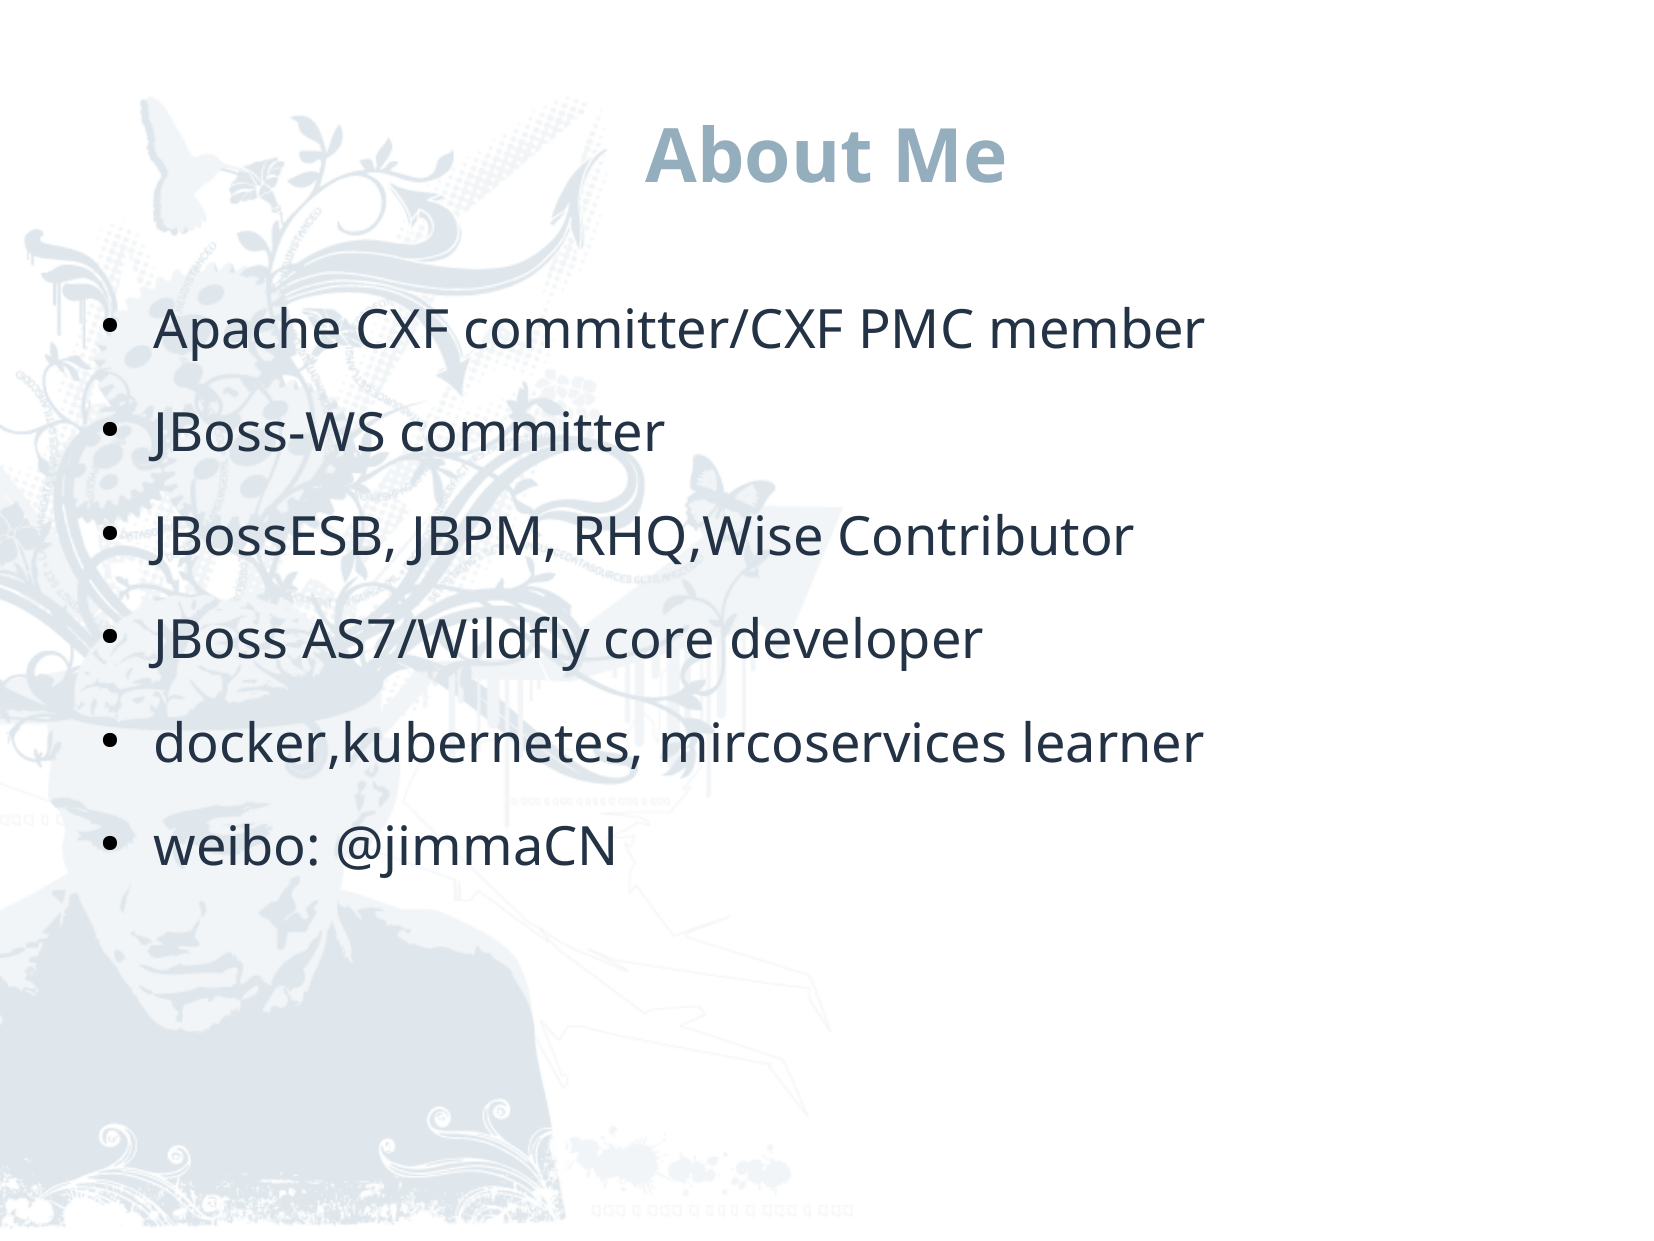

# About Me
Apache CXF committer/CXF PMC member
JBoss-WS committer
JBossESB, JBPM, RHQ,Wise Contributor
JBoss AS7/Wildfly core developer
docker,kubernetes, mircoservices learner
weibo: @jimmaCN